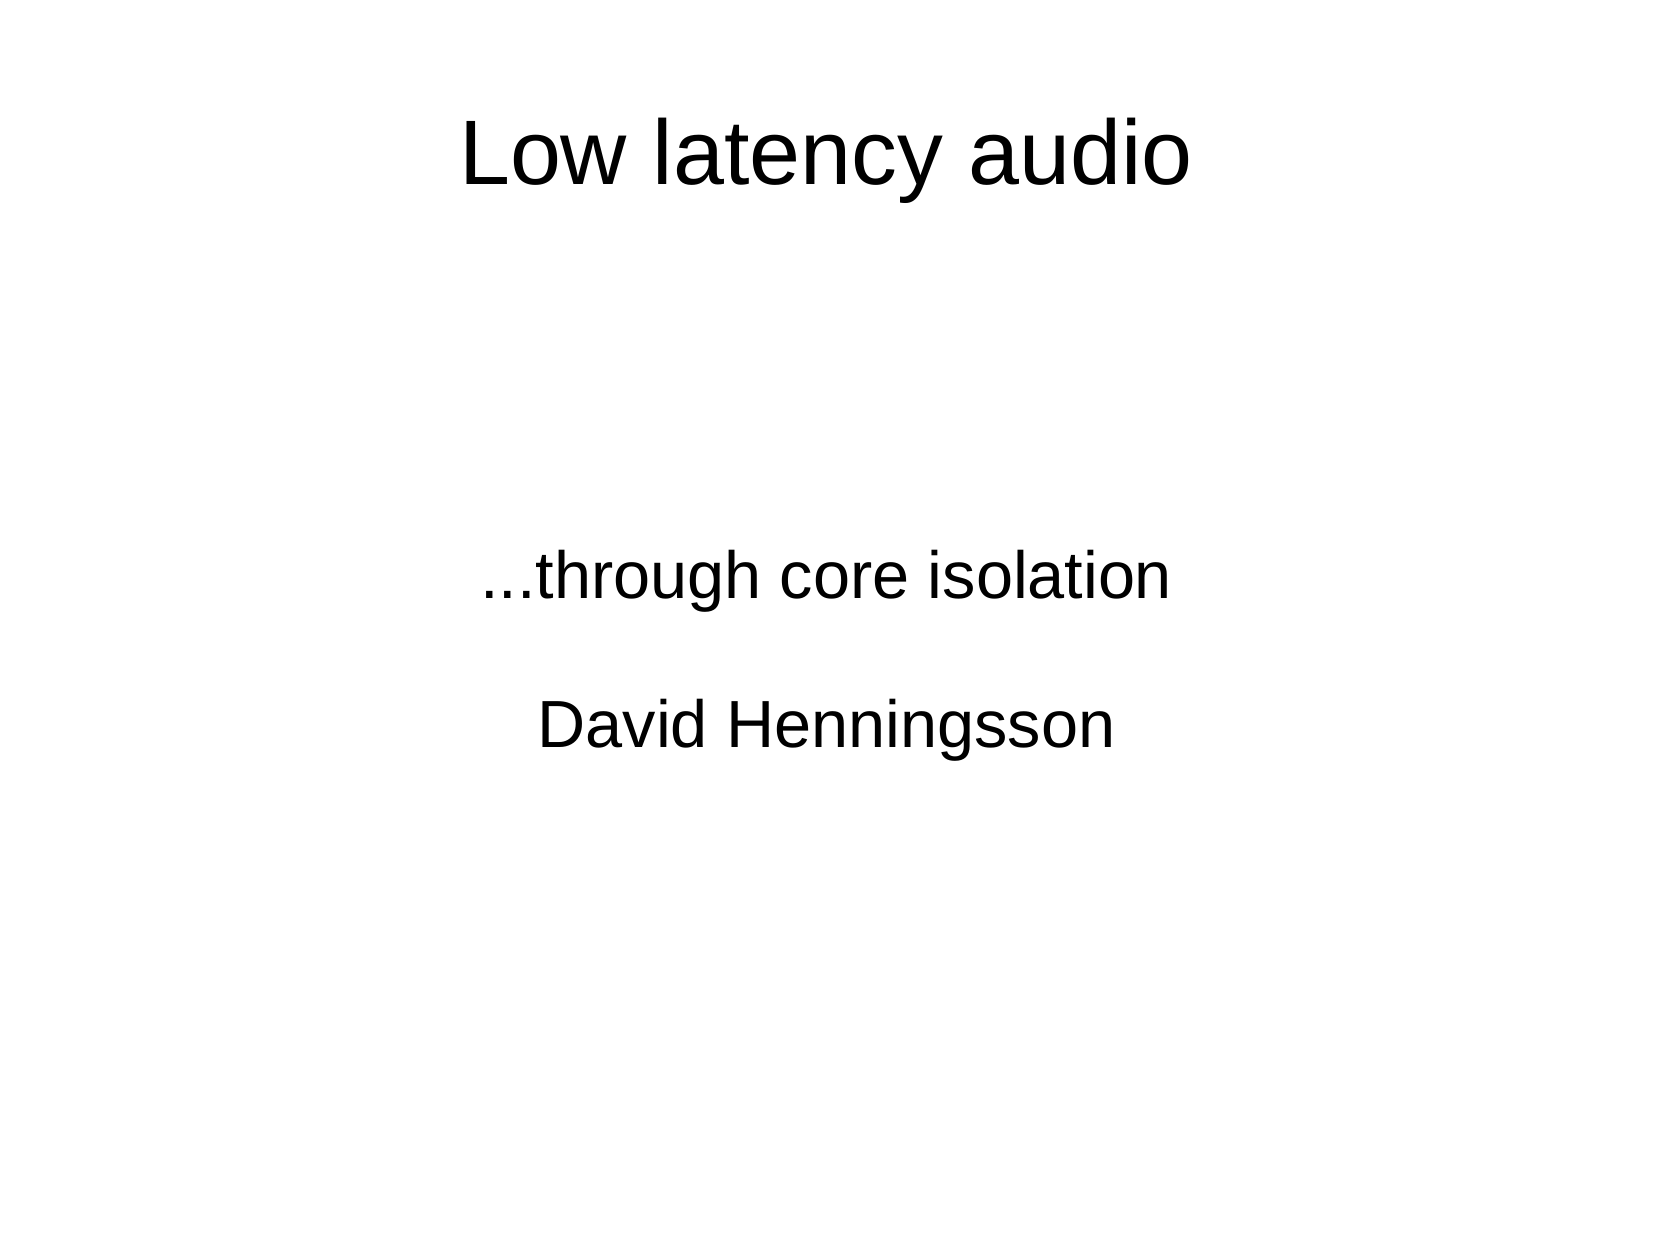

# Low latency audio
...through core isolation
David Henningsson